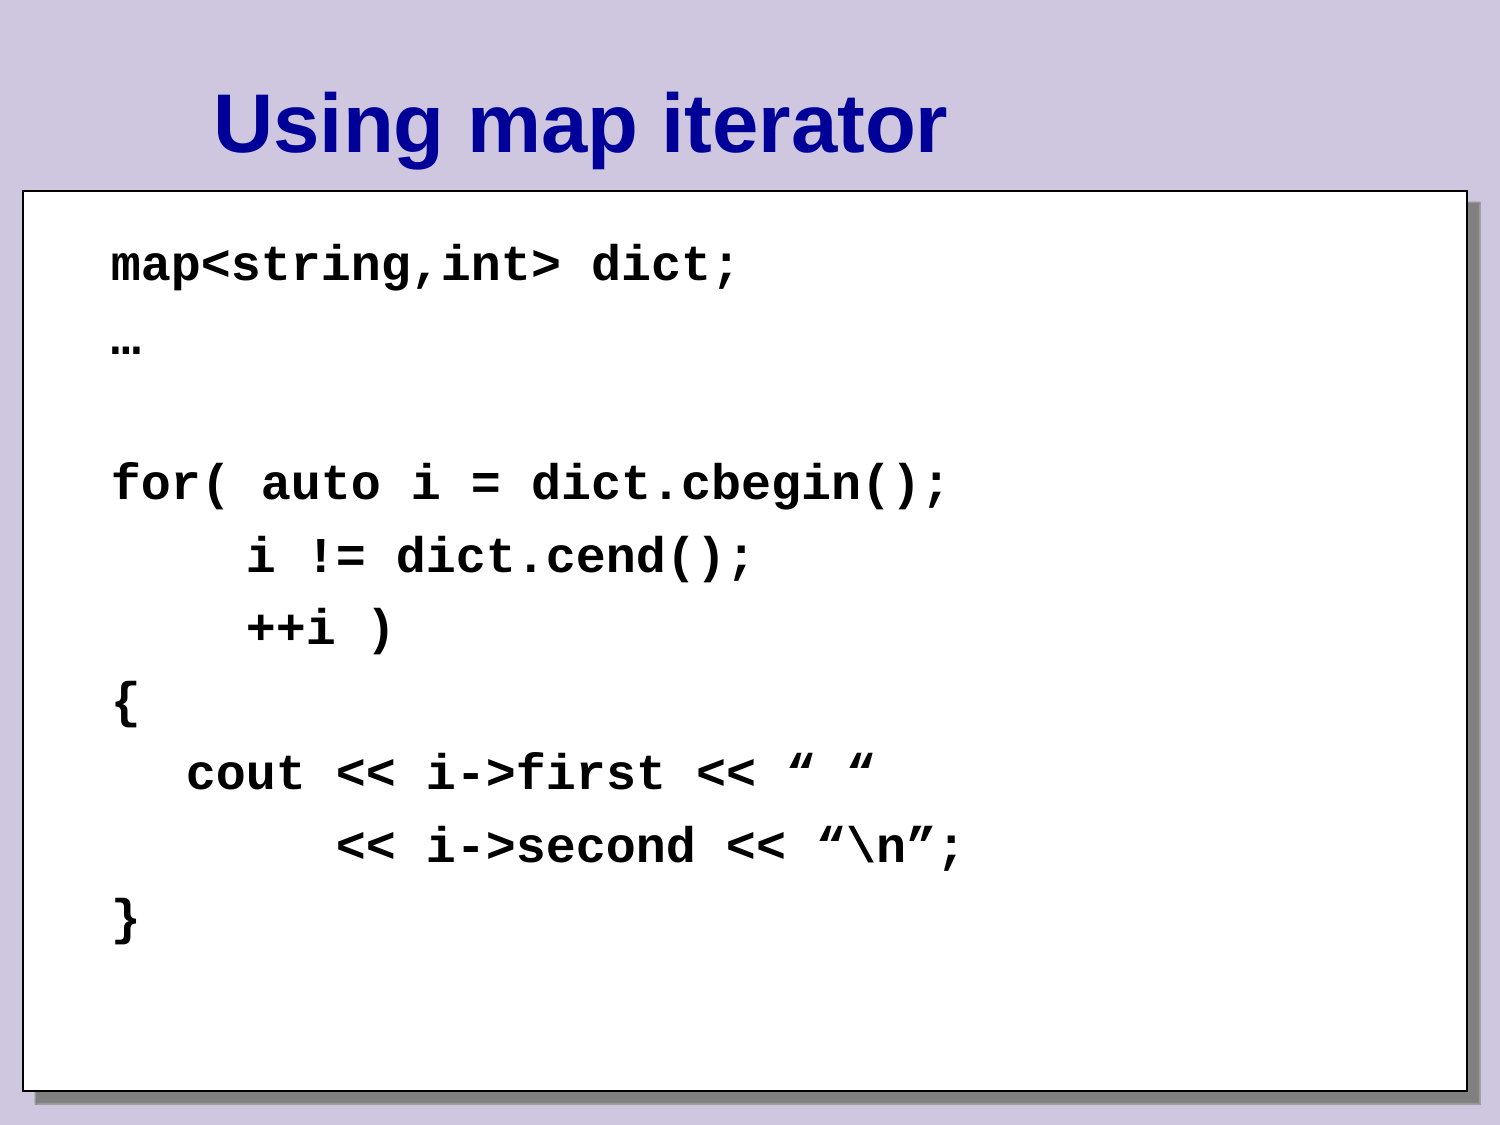

# Using map iterator
	map<string,int> dict;
	…
	for( auto i = dict.cbegin();
		 i != dict.cend();
		 ++i )
	{
		cout << i->first << “ “
		 << i->second << “\n”;
	}